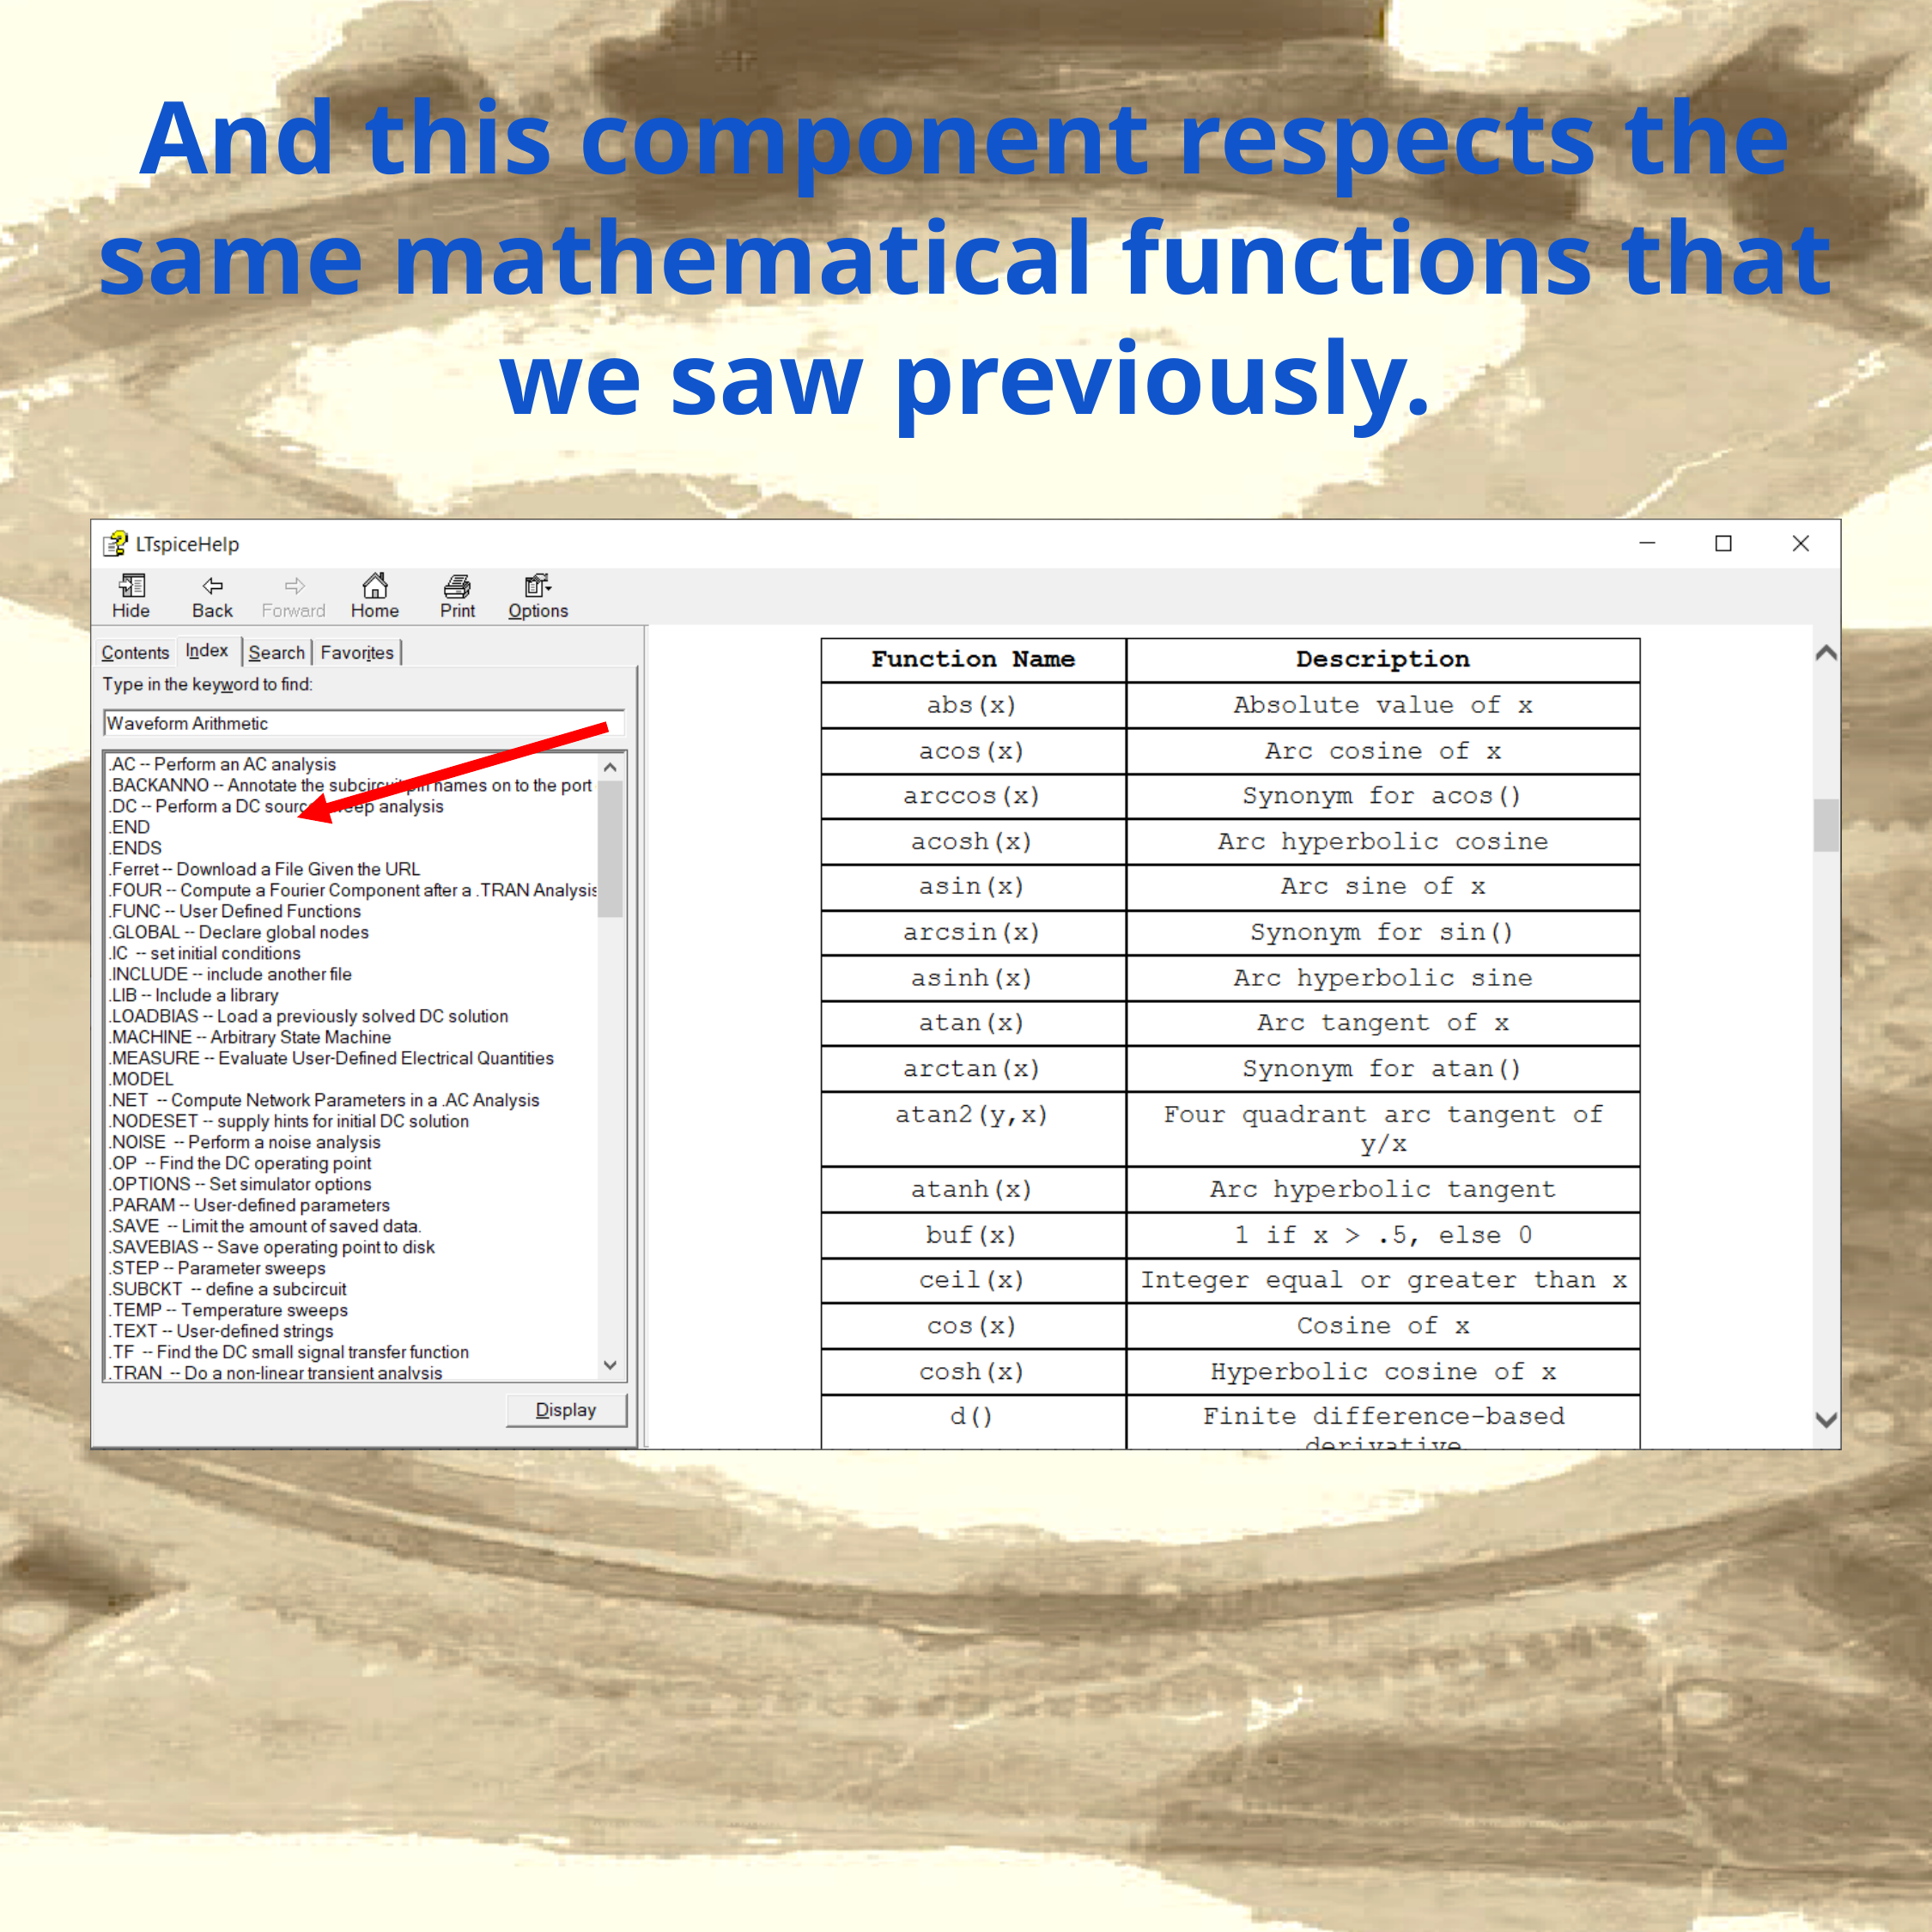

And this component respects the same mathematical functions that we saw previously.